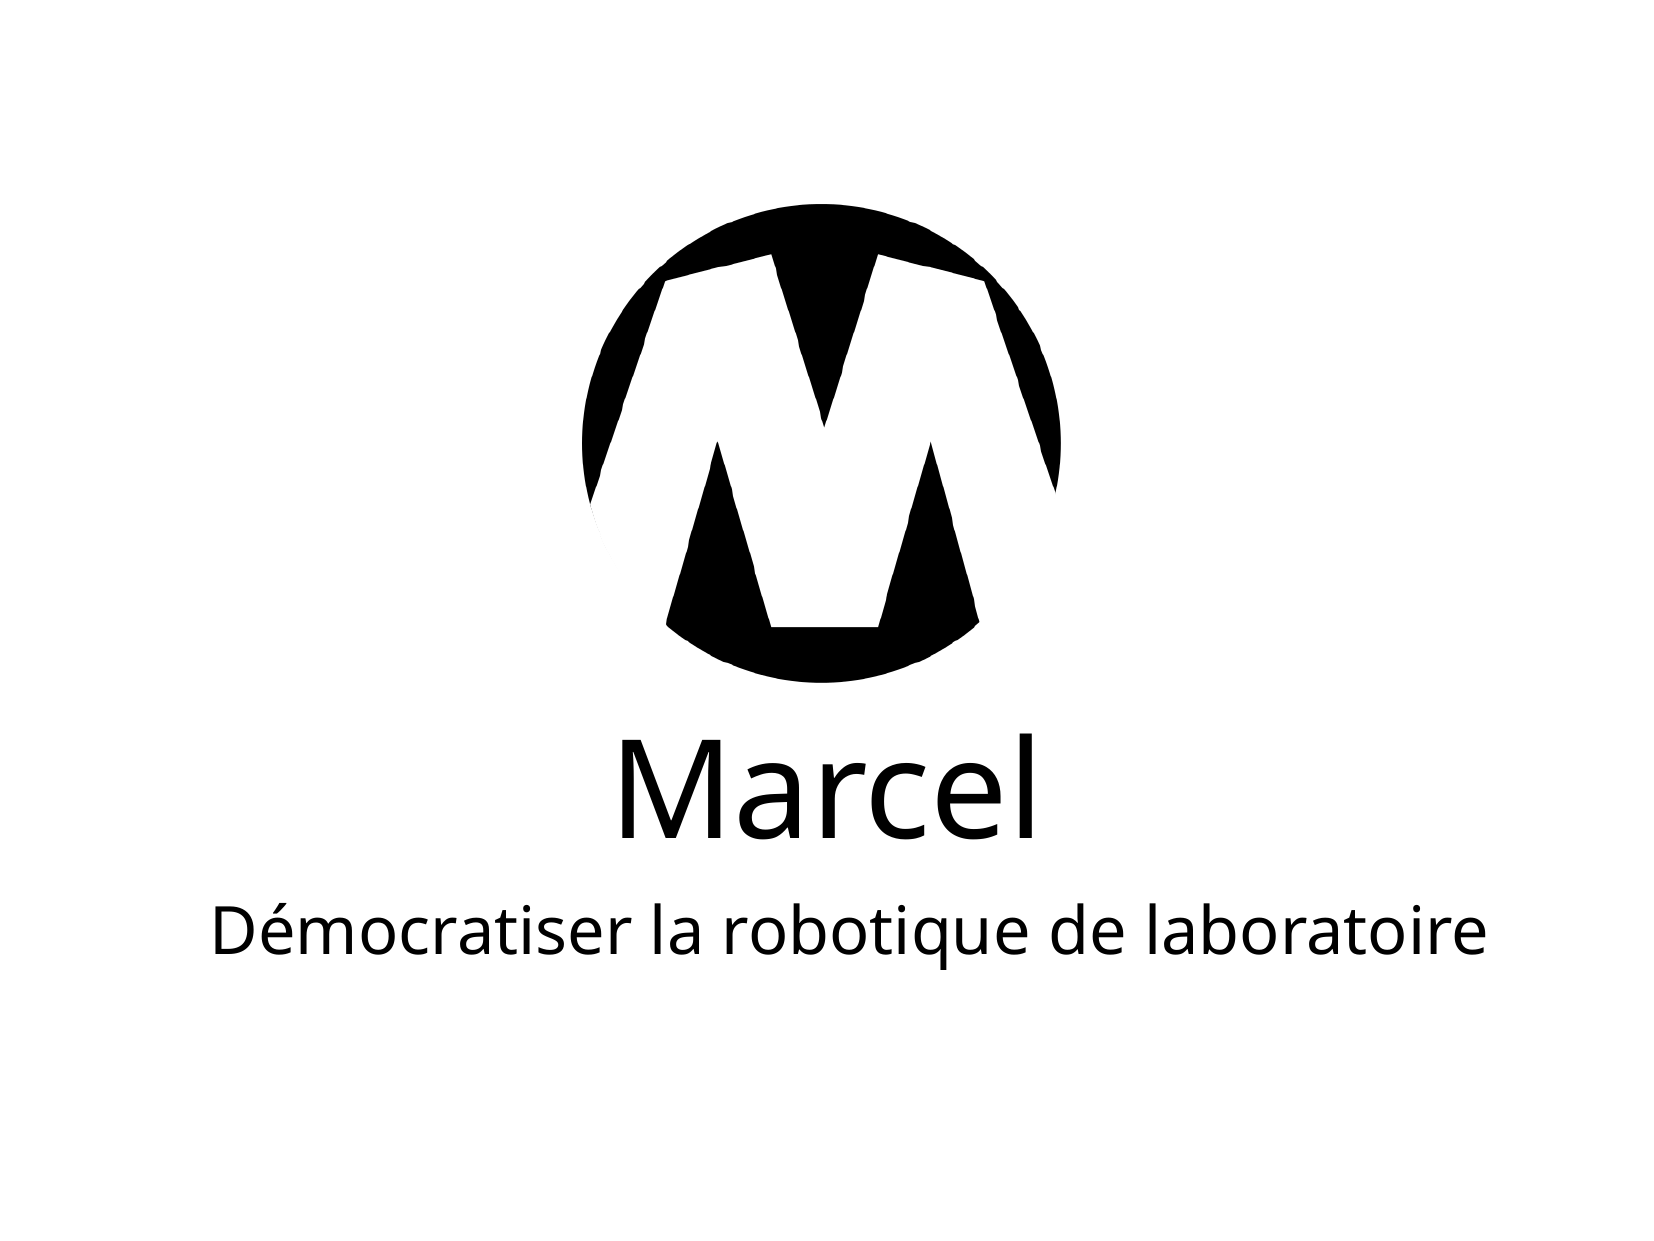

Marcel
# Démocratiser la robotique de laboratoire